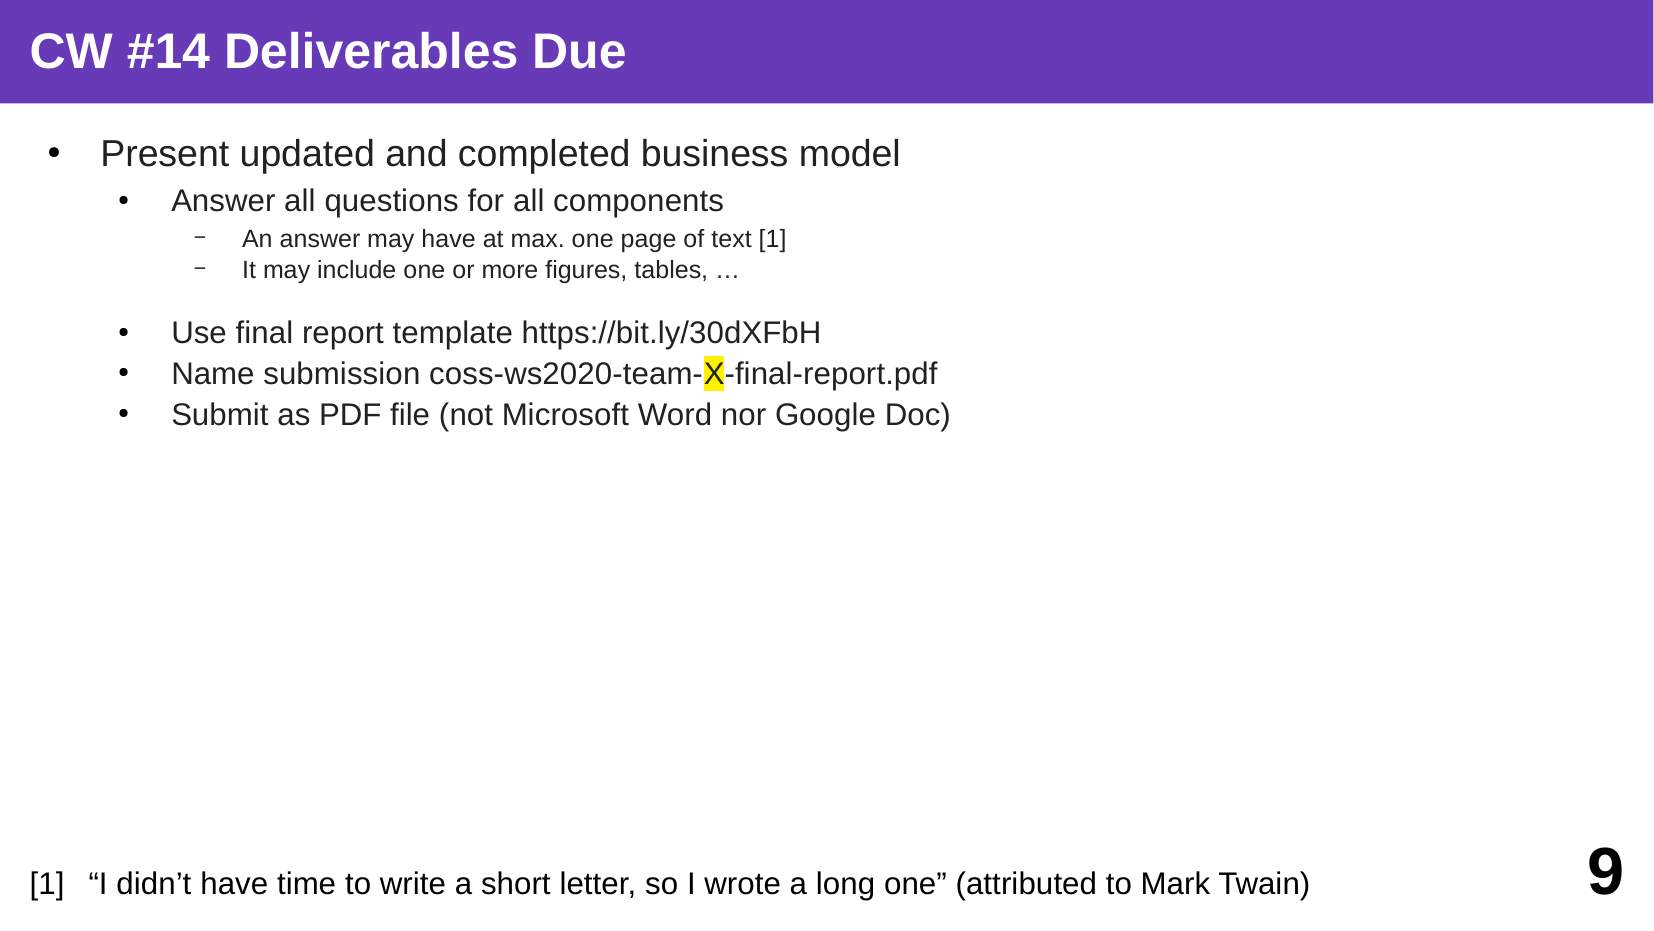

# CW #14 Deliverables Due
Present updated and completed business model
Answer all questions for all components
An answer may have at max. one page of text [1]
It may include one or more figures, tables, …
Use final report template https://bit.ly/30dXFbH
Name submission coss-ws2020-team-X-final-report.pdf
Submit as PDF file (not Microsoft Word nor Google Doc)
[1]	“I didn’t have time to write a short letter, so I wrote a long one” (attributed to Mark Twain)
Commercial Open Source Startups
9
© 2020 Dirk Riehle - Some Rights Reserved